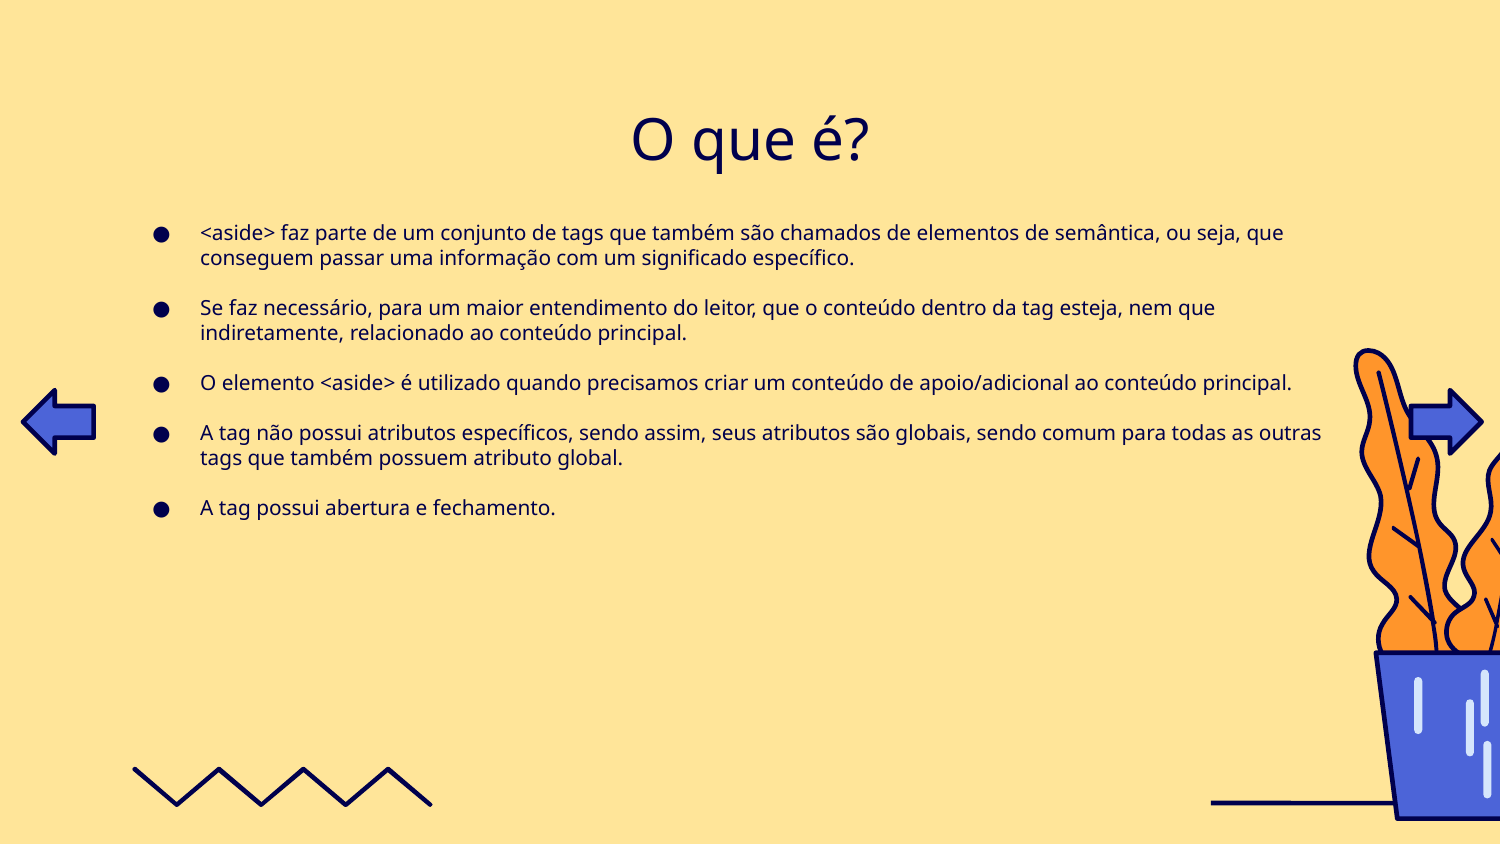

O que é?
# <aside> faz parte de um conjunto de tags que também são chamados de elementos de semântica, ou seja, que conseguem passar uma informação com um significado específico.
Se faz necessário, para um maior entendimento do leitor, que o conteúdo dentro da tag esteja, nem que indiretamente, relacionado ao conteúdo principal.
O elemento <aside> é utilizado quando precisamos criar um conteúdo de apoio/adicional ao conteúdo principal.
A tag não possui atributos específicos, sendo assim, seus atributos são globais, sendo comum para todas as outras tags que também possuem atributo global.
A tag possui abertura e fechamento.